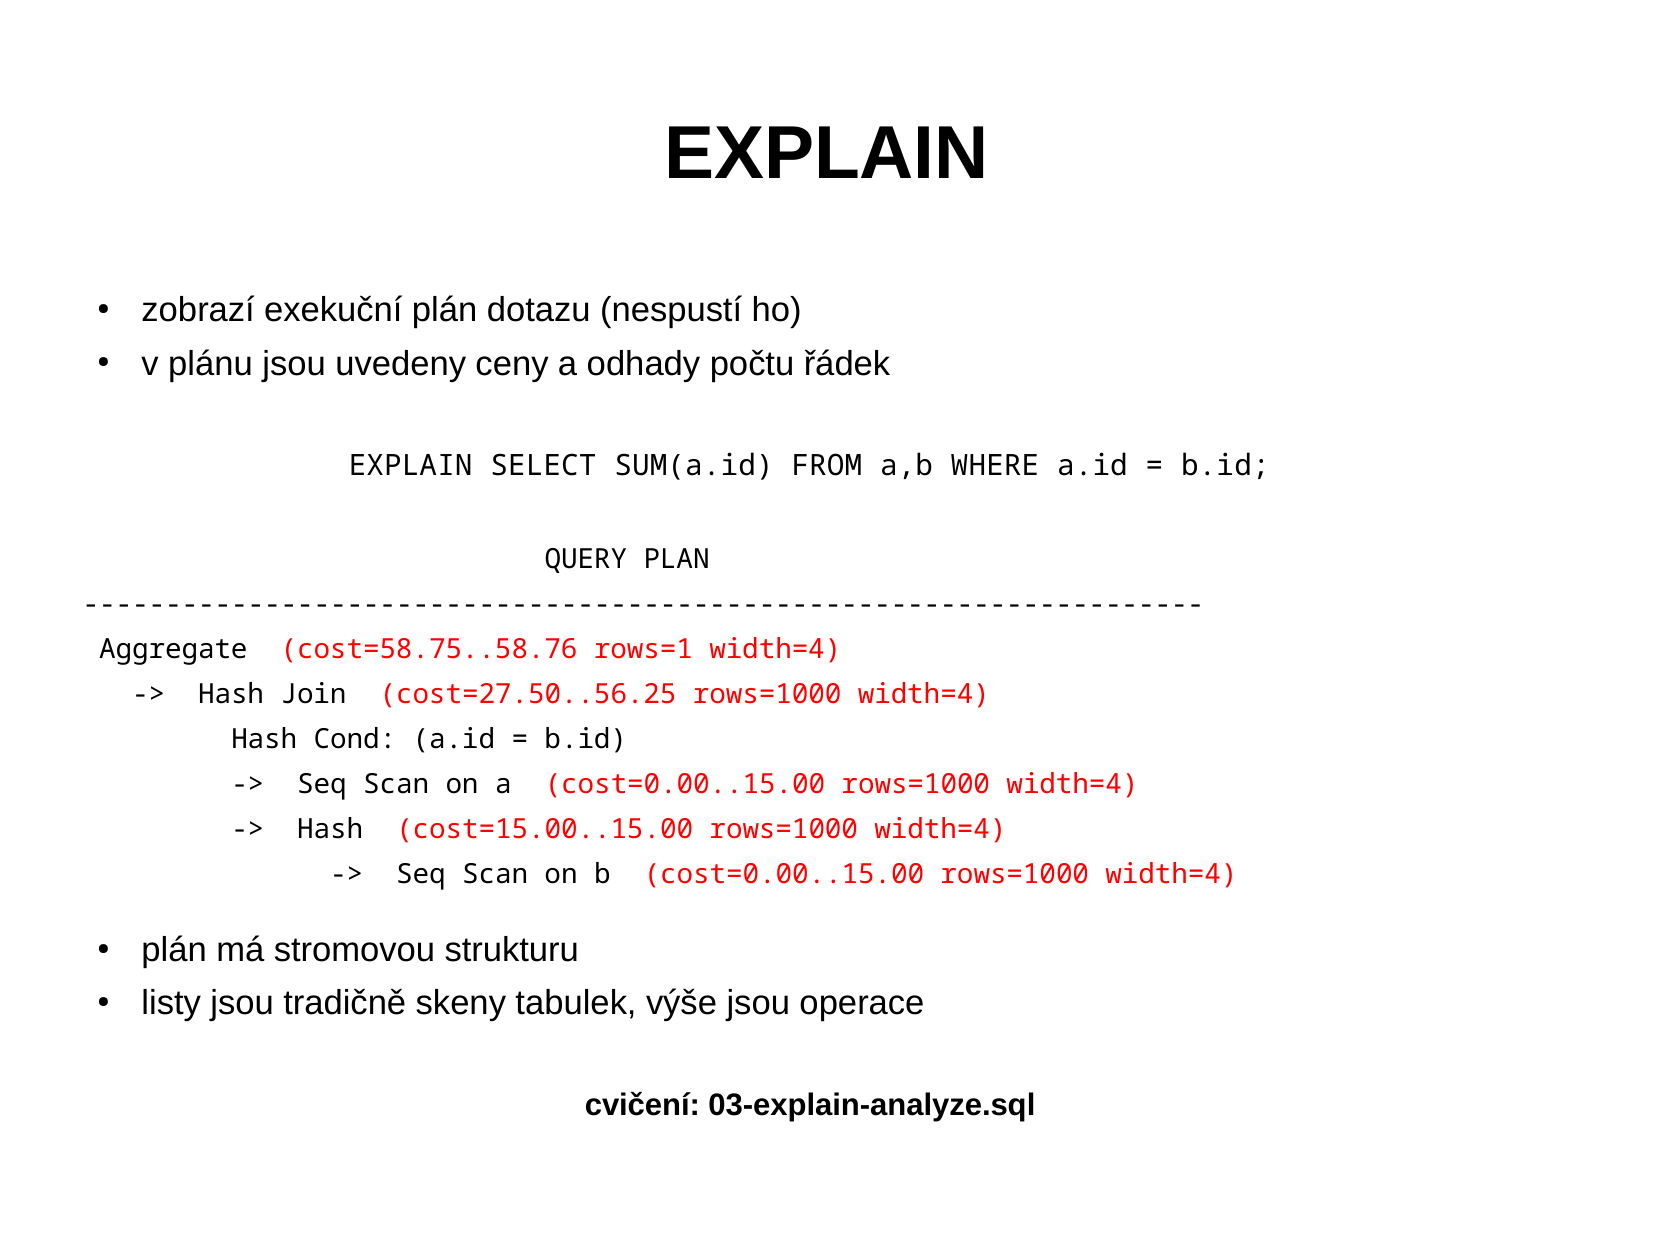

# EXPLAIN
zobrazí exekuční plán dotazu (nespustí ho)
v plánu jsou uvedeny ceny a odhady počtu řádek
EXPLAIN SELECT SUM(a.id) FROM a,b WHERE a.id = b.id;
 QUERY PLAN
--------------------------------------------------------------------
 Aggregate (cost=58.75..58.76 rows=1 width=4)
 -> Hash Join (cost=27.50..56.25 rows=1000 width=4)
 Hash Cond: (a.id = b.id)
 -> Seq Scan on a (cost=0.00..15.00 rows=1000 width=4)
 -> Hash (cost=15.00..15.00 rows=1000 width=4)
 -> Seq Scan on b (cost=0.00..15.00 rows=1000 width=4)
plán má stromovou strukturu
listy jsou tradičně skeny tabulek, výše jsou operace
cvičení: 03-explain-analyze.sql